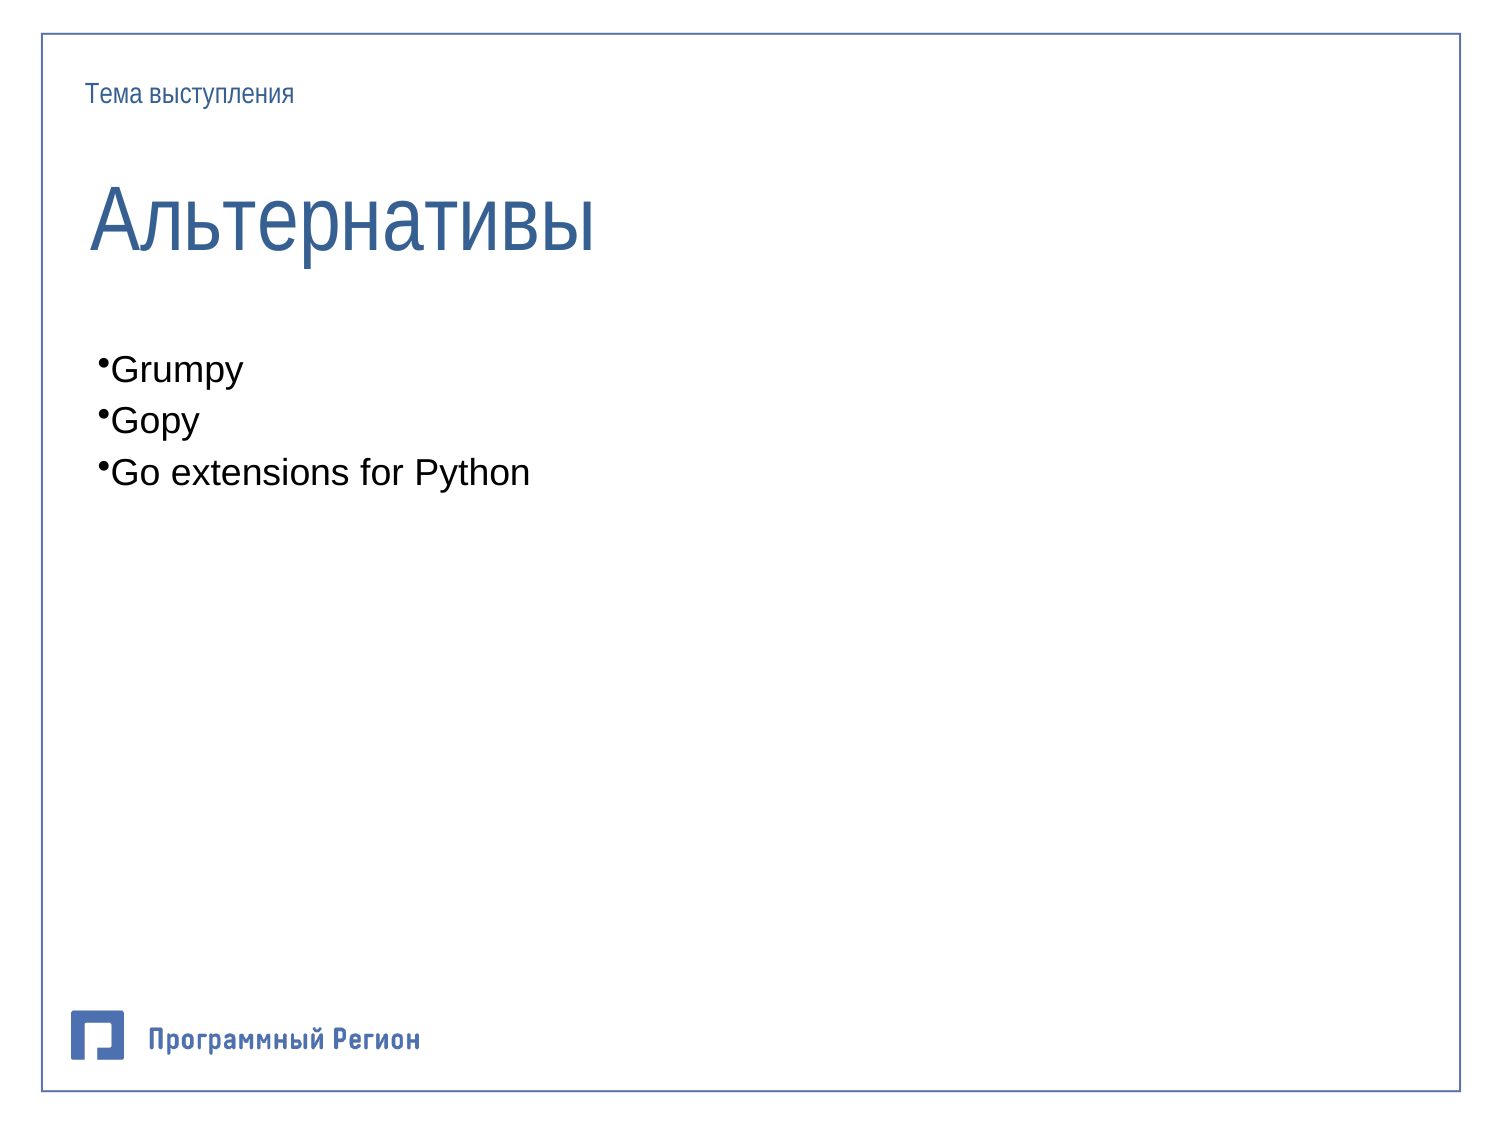

Тема выступления
Альтернативы
Grumpy
Gopy
Go extensions for Python